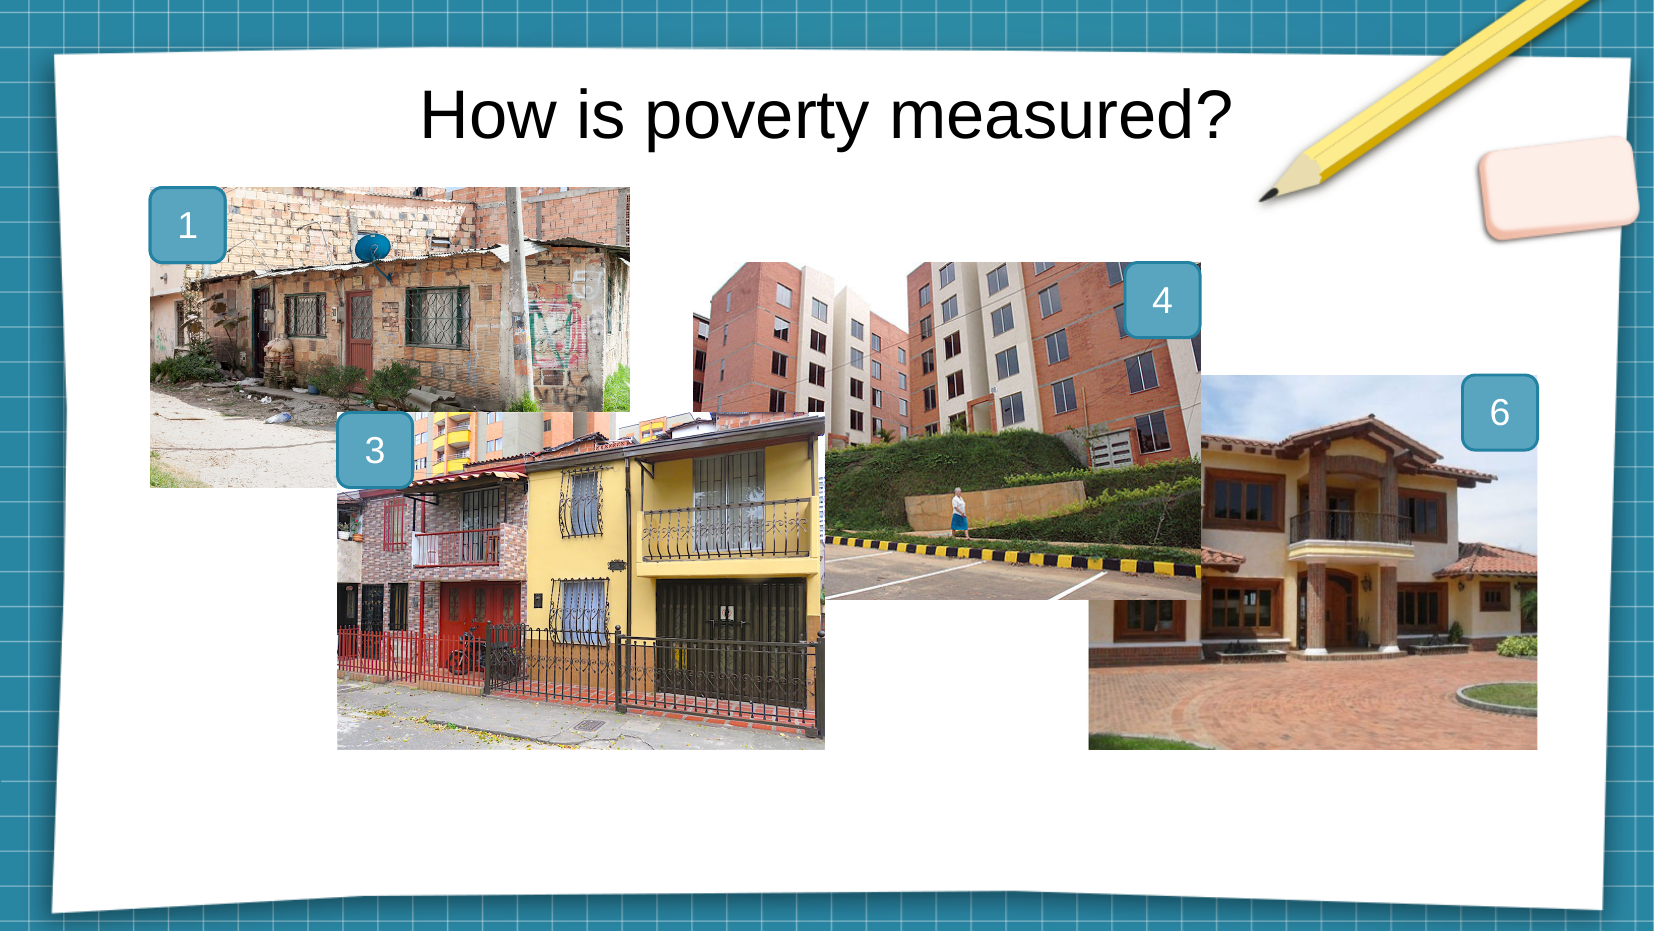

# How is poverty measured?
1
1
4
6
3